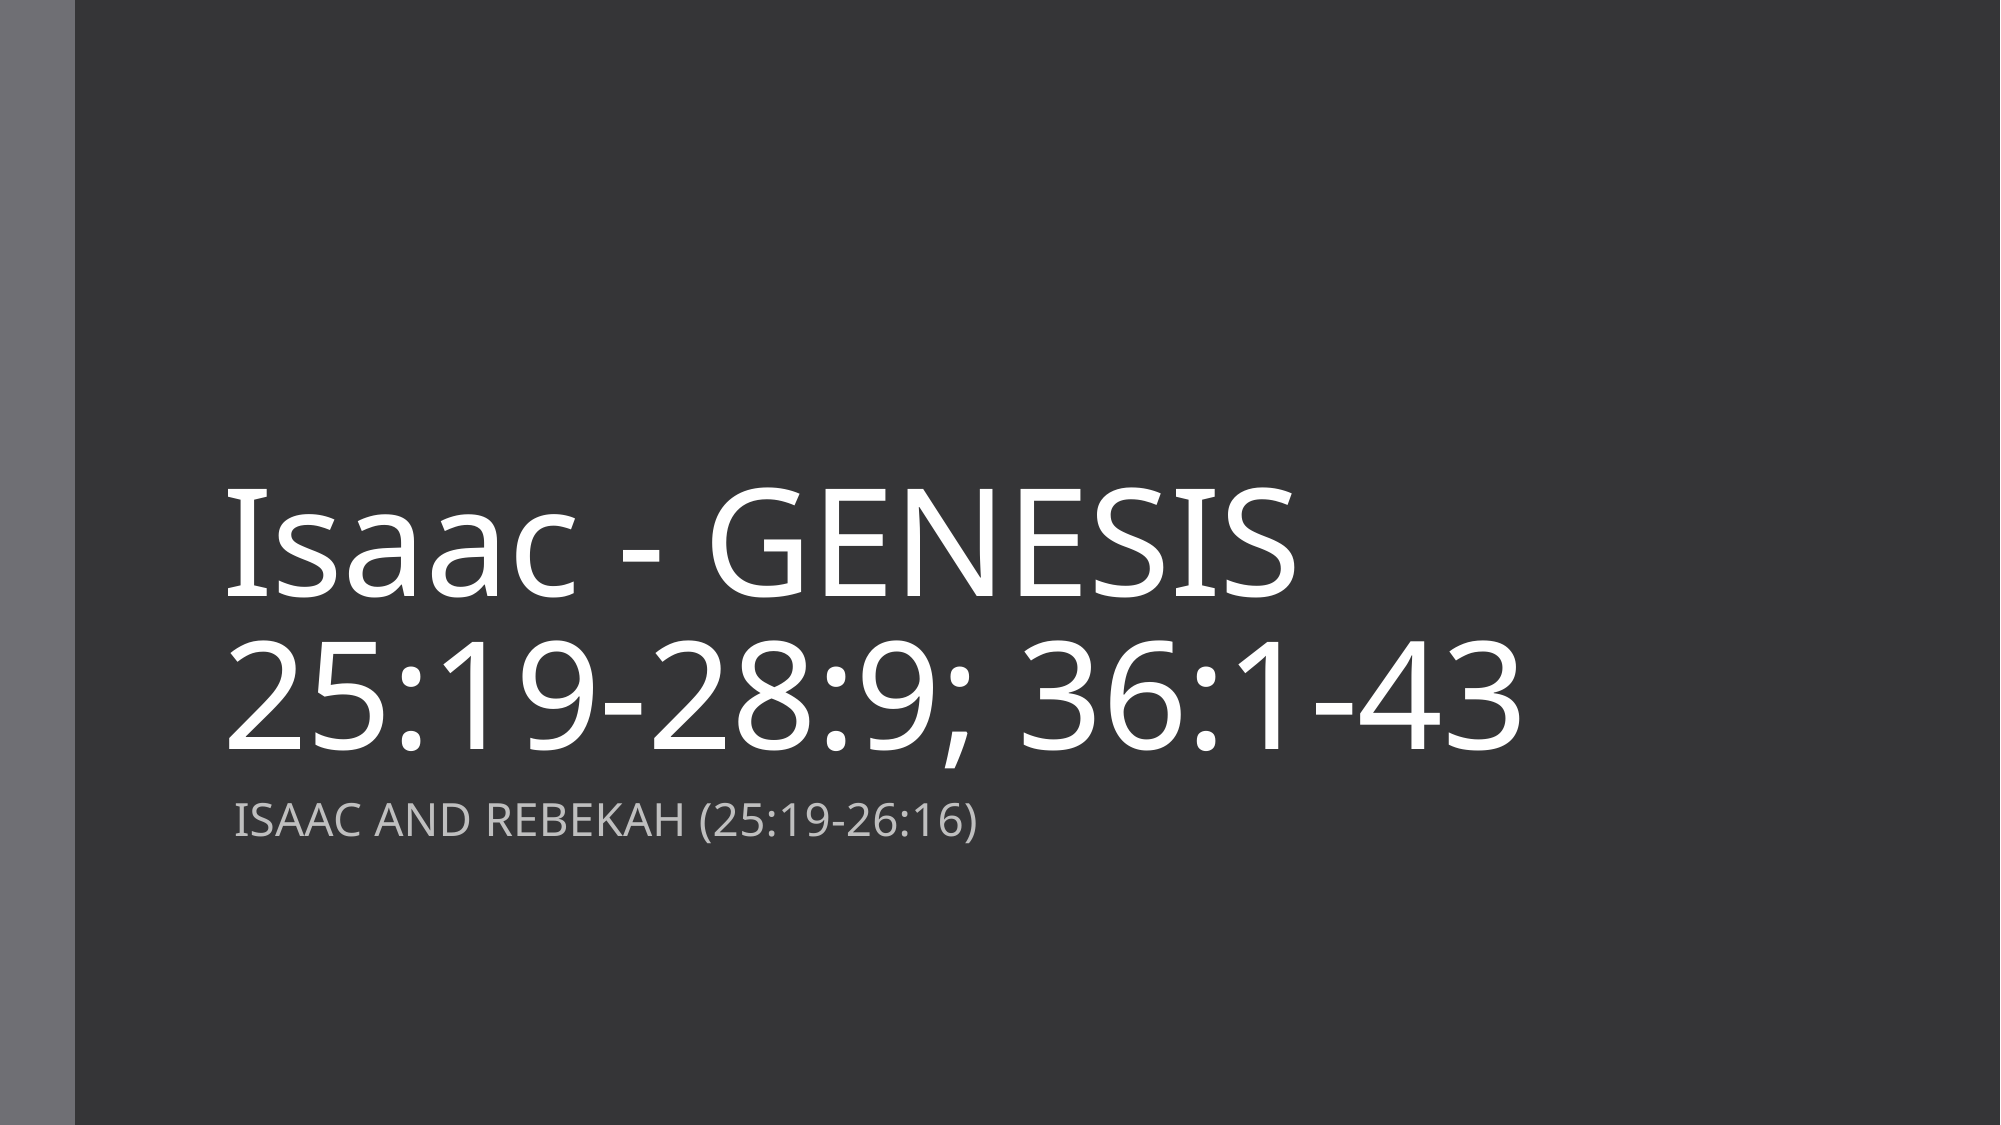

# Isaac - GENESIS 25:19-28:9; 36:1-43
 ISAAC AND REBEKAH (25:19-26:16)